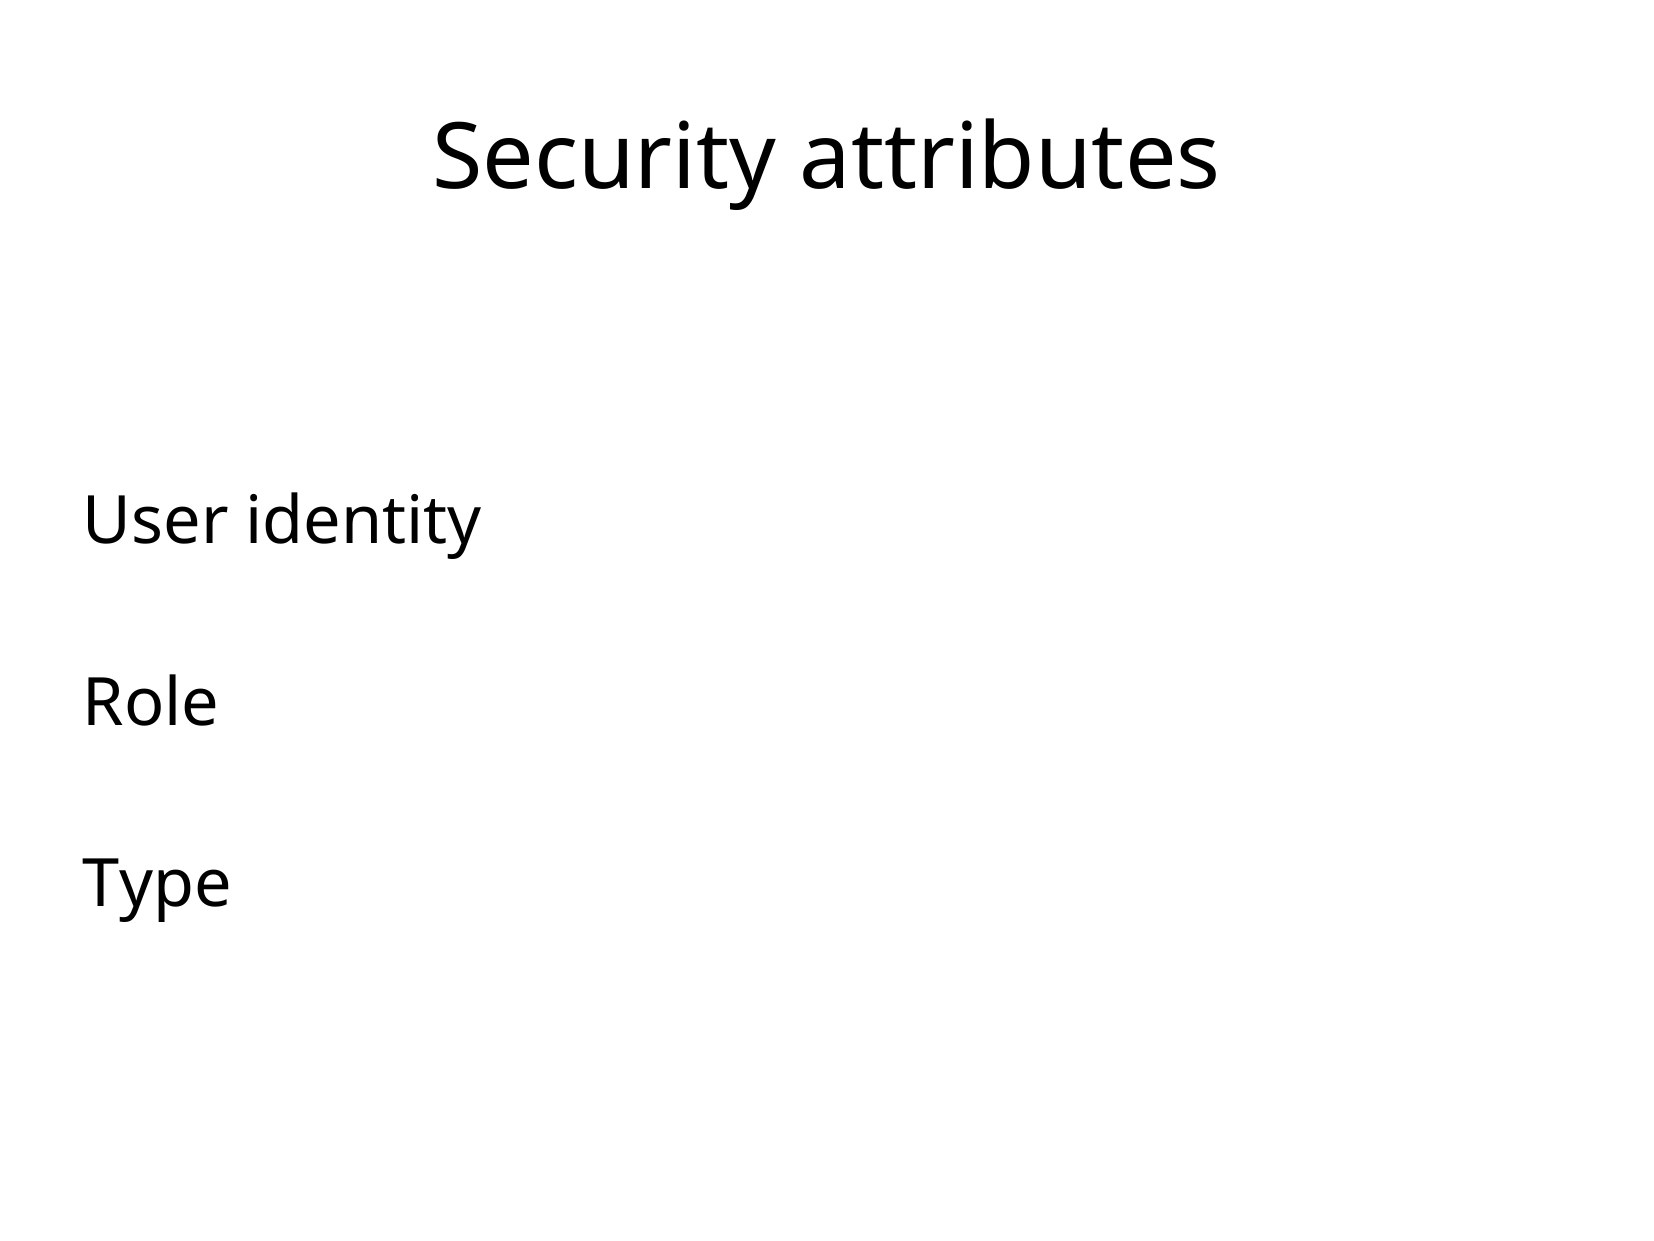

# Security attributes
User identity
Role
Type